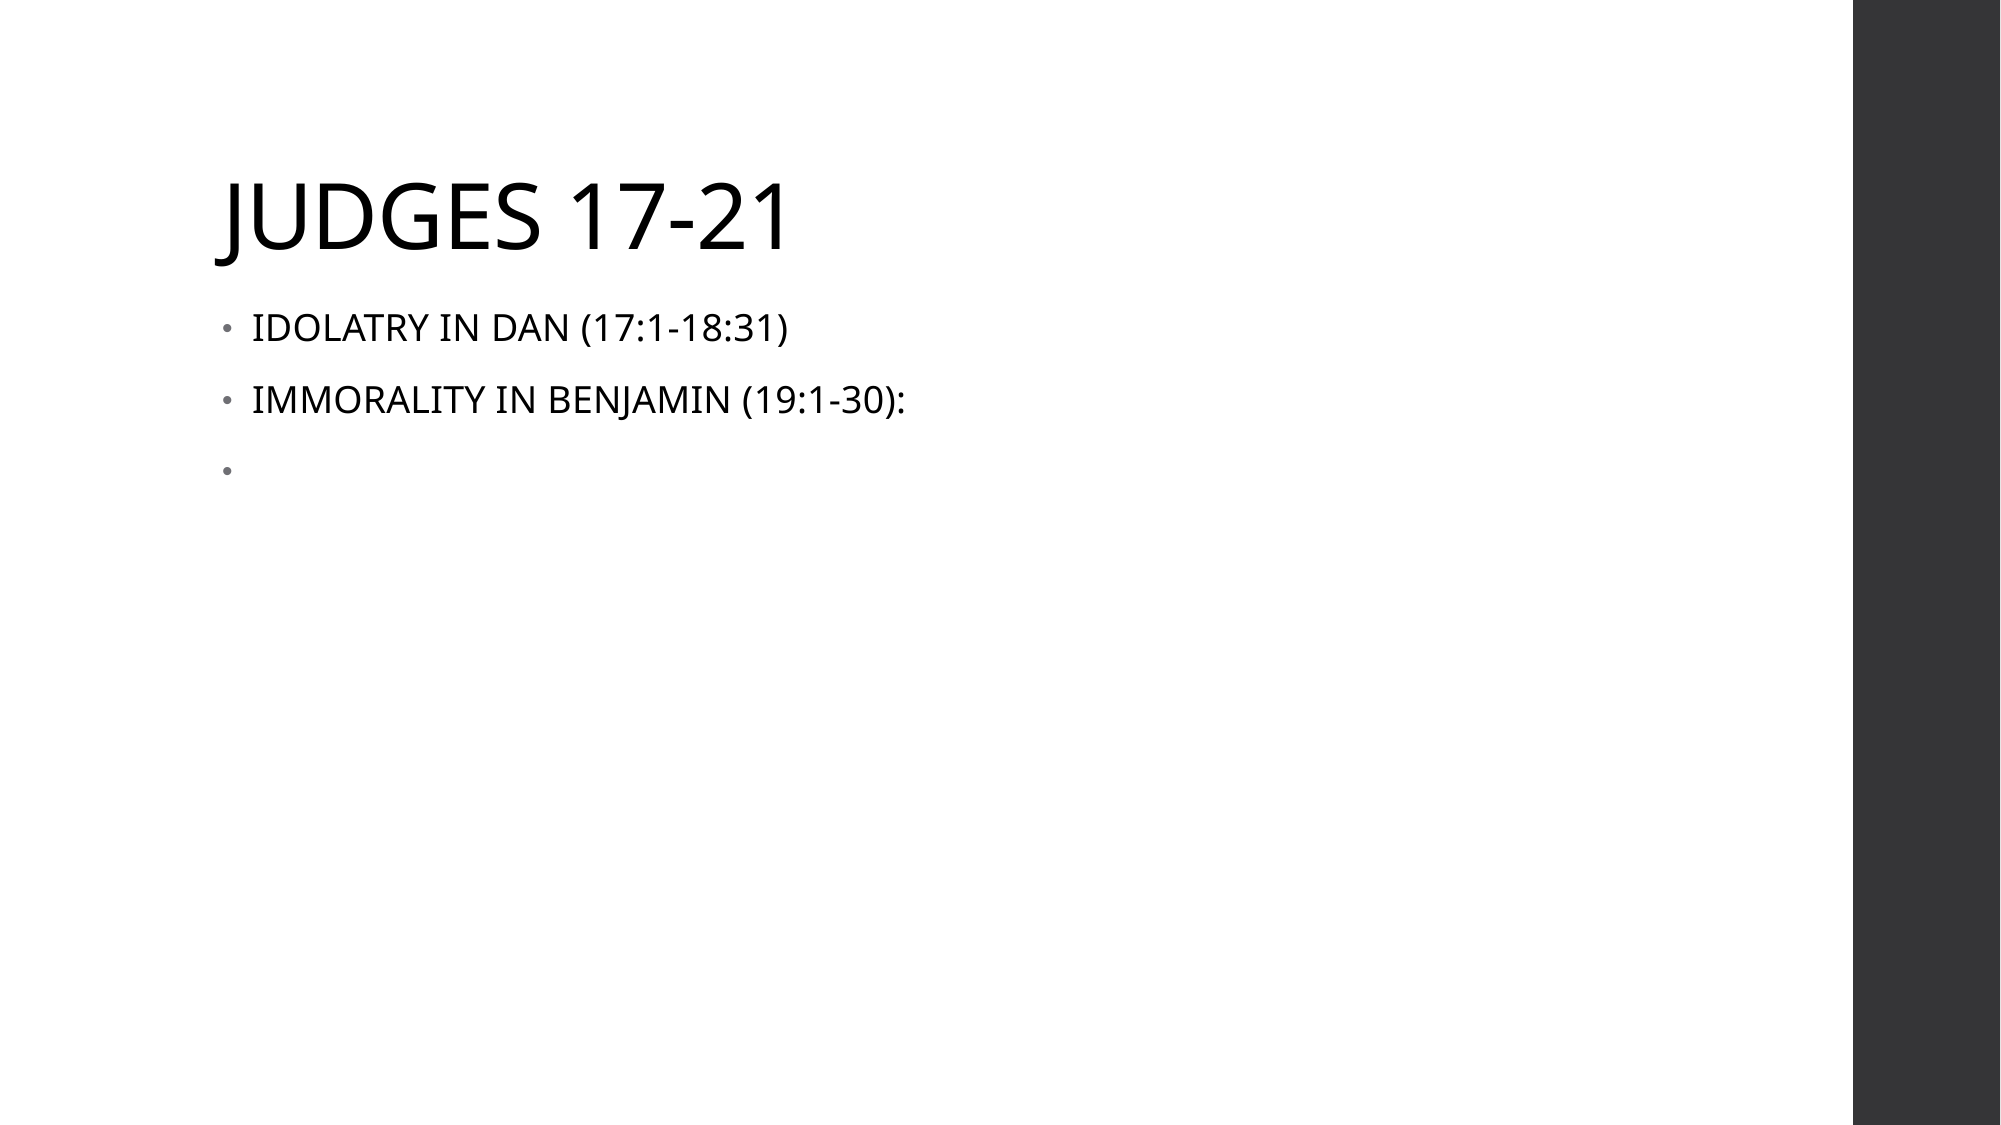

# JUDGES 17-21
IDOLATRY IN DAN (17:1-18:31)
IMMORALITY IN BENJAMIN (19:1-30):